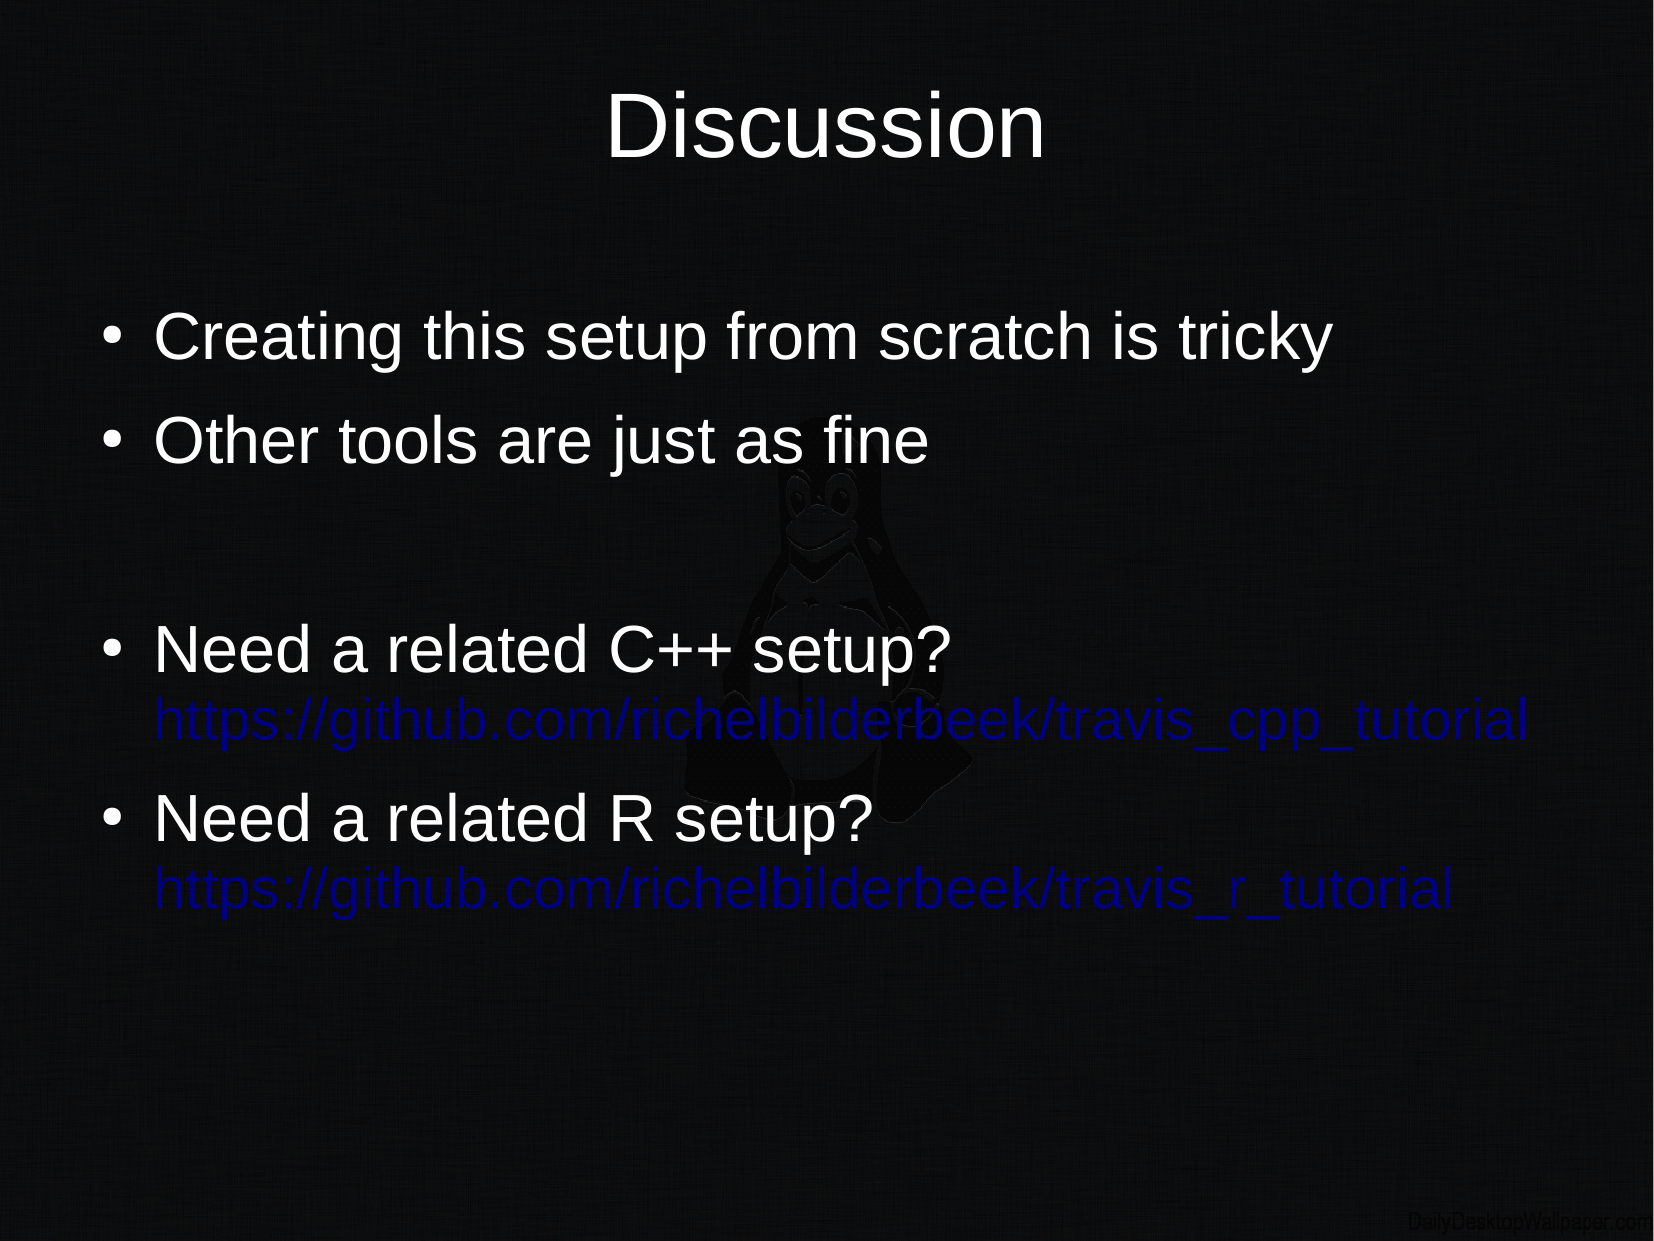

# Discussion
Creating this setup from scratch is tricky
Other tools are just as fine
Need a related C++ setup? https://github.com/richelbilderbeek/travis_cpp_tutorial
Need a related R setup? https://github.com/richelbilderbeek/travis_r_tutorial